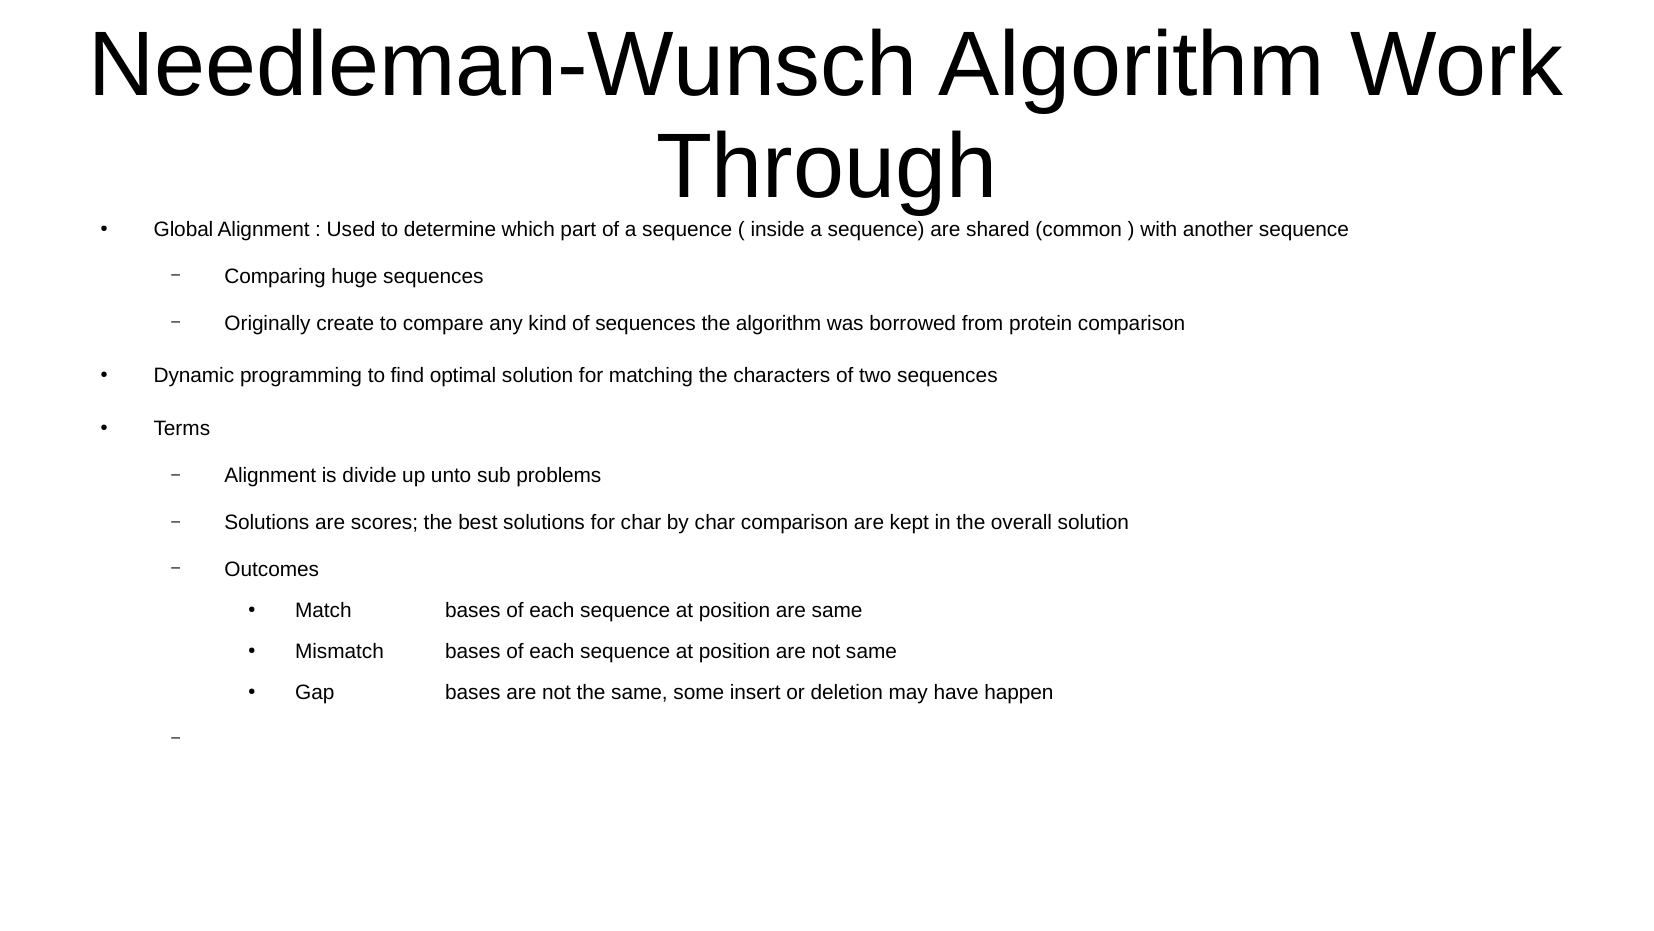

# Needleman-Wunsch Algorithm Work Through
Global Alignment : Used to determine which part of a sequence ( inside a sequence) are shared (common ) with another sequence
Comparing huge sequences
Originally create to compare any kind of sequences the algorithm was borrowed from protein comparison
Dynamic programming to find optimal solution for matching the characters of two sequences
Terms
Alignment is divide up unto sub problems
Solutions are scores; the best solutions for char by char comparison are kept in the overall solution
Outcomes
Match 		bases of each sequence at position are same
Mismatch 	bases of each sequence at position are not same
Gap 		bases are not the same, some insert or deletion may have happen